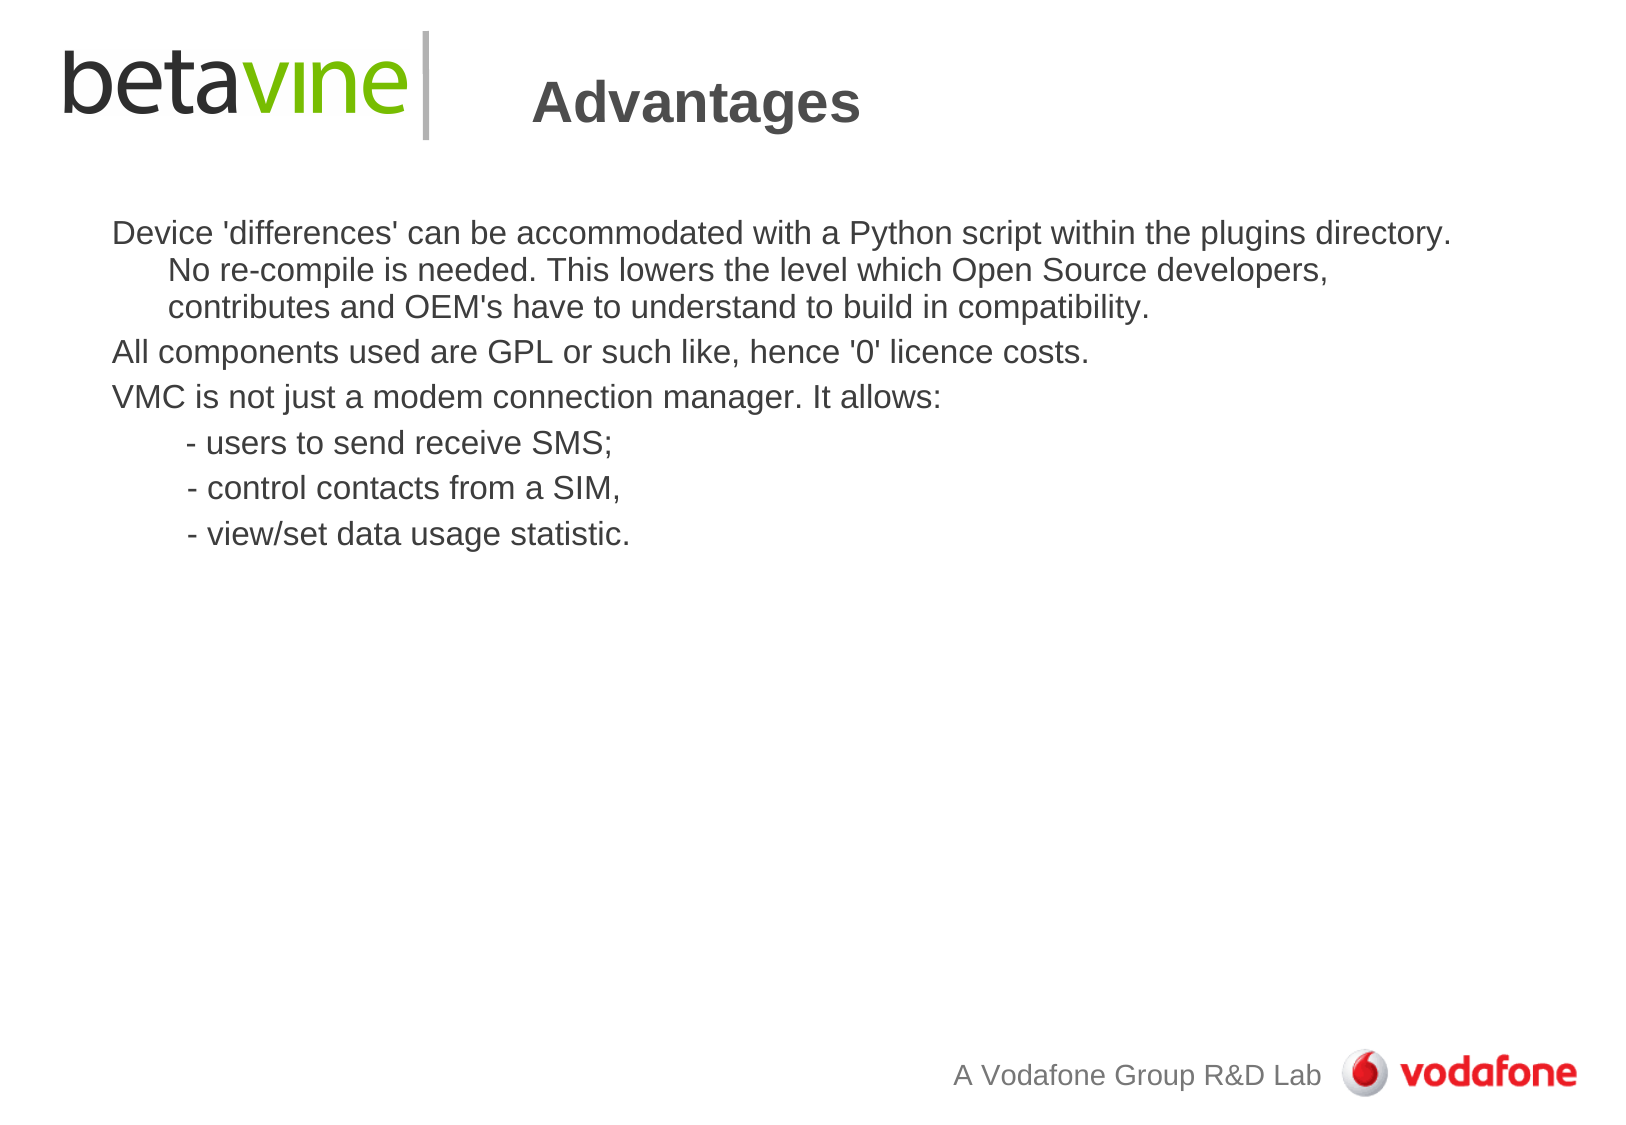

# Advantages
Device 'differences' can be accommodated with a Python script within the plugins directory. No re-compile is needed. This lowers the level which Open Source developers, contributes and OEM's have to understand to build in compatibility.
All components used are GPL or such like, hence '0' licence costs.
VMC is not just a modem connection manager. It allows:
 	- users to send receive SMS;
- control contacts from a SIM,
- view/set data usage statistic.